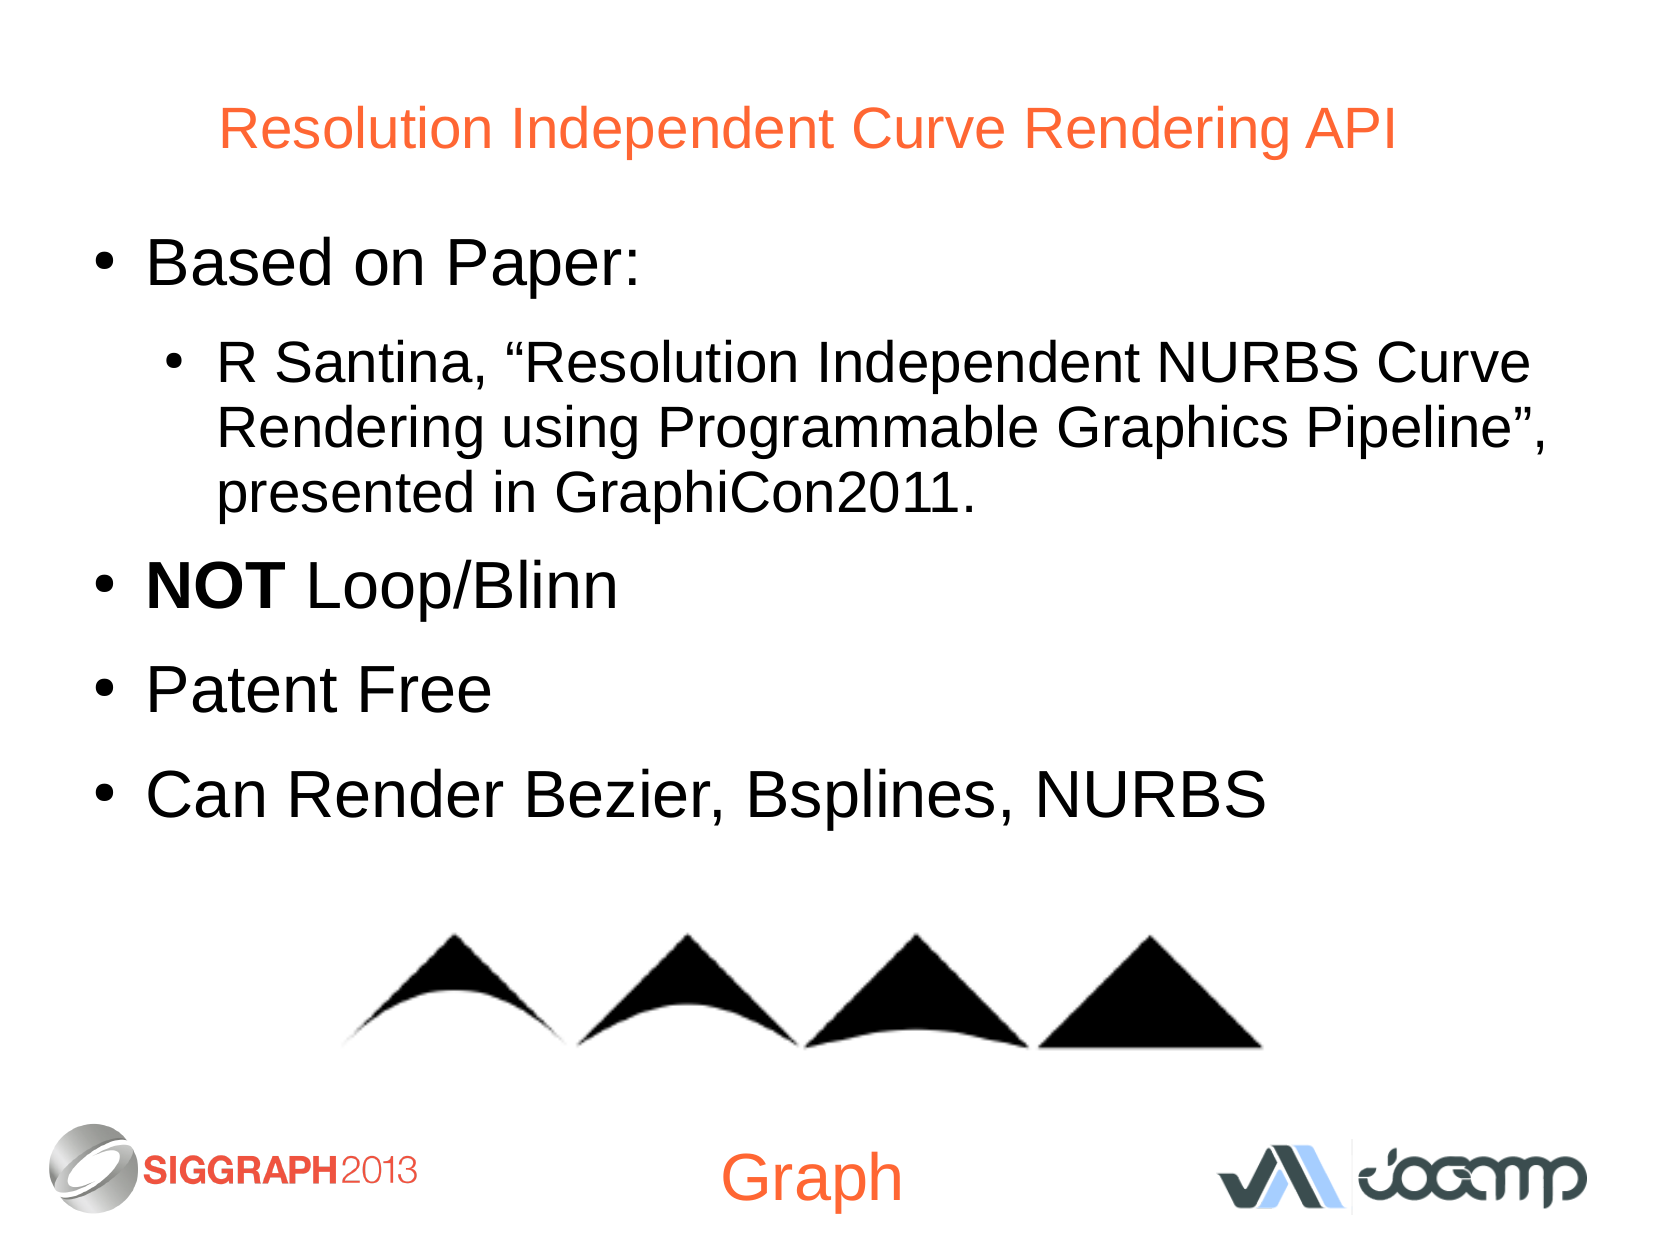

# Resolution Independent Curve Rendering API
Based on Paper:
R Santina, “Resolution Independent NURBS Curve Rendering using Programmable Graphics Pipeline”, presented in GraphiCon2011.
NOT Loop/Blinn
Patent Free
Can Render Bezier, Bsplines, NURBS
Graph